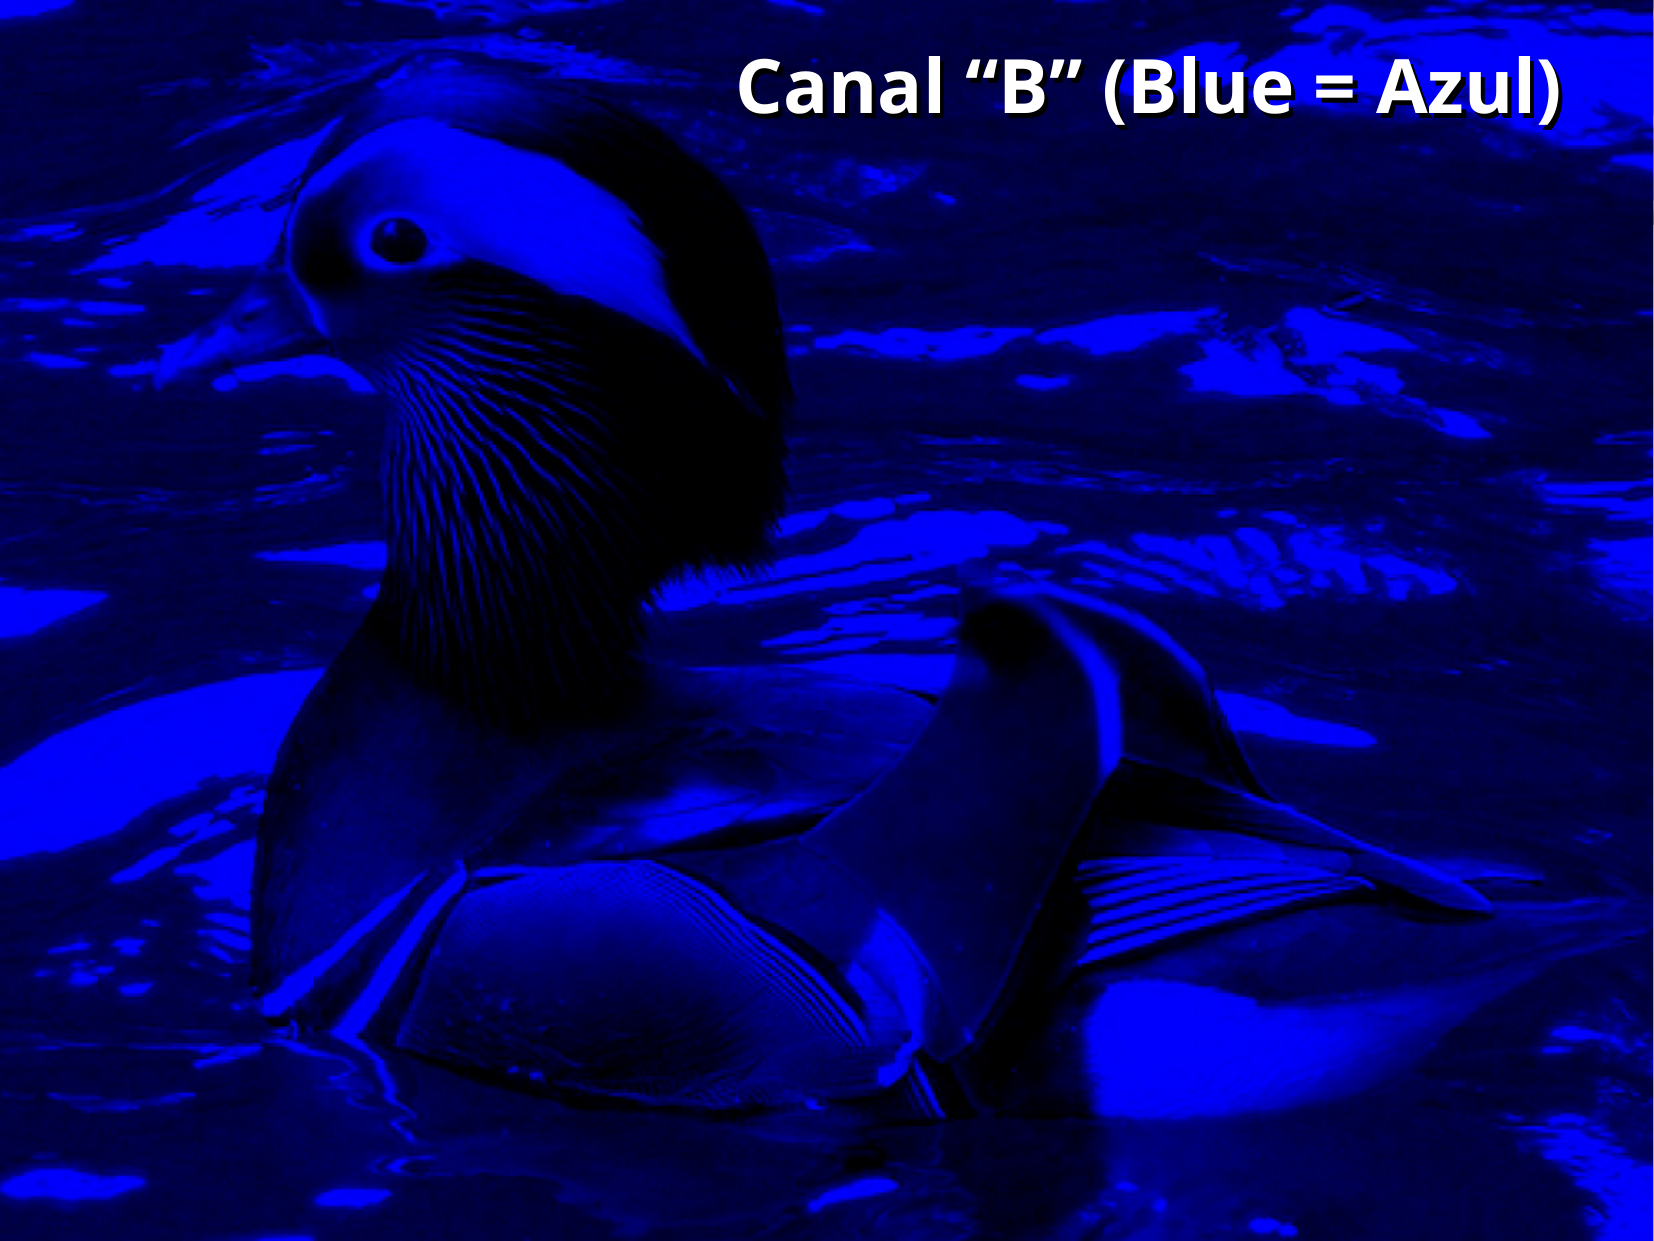

# Canal “B” (Blue = Azul)
Oct 11, 2018
Asorey IPAC 2018 U02C04 09/16
25